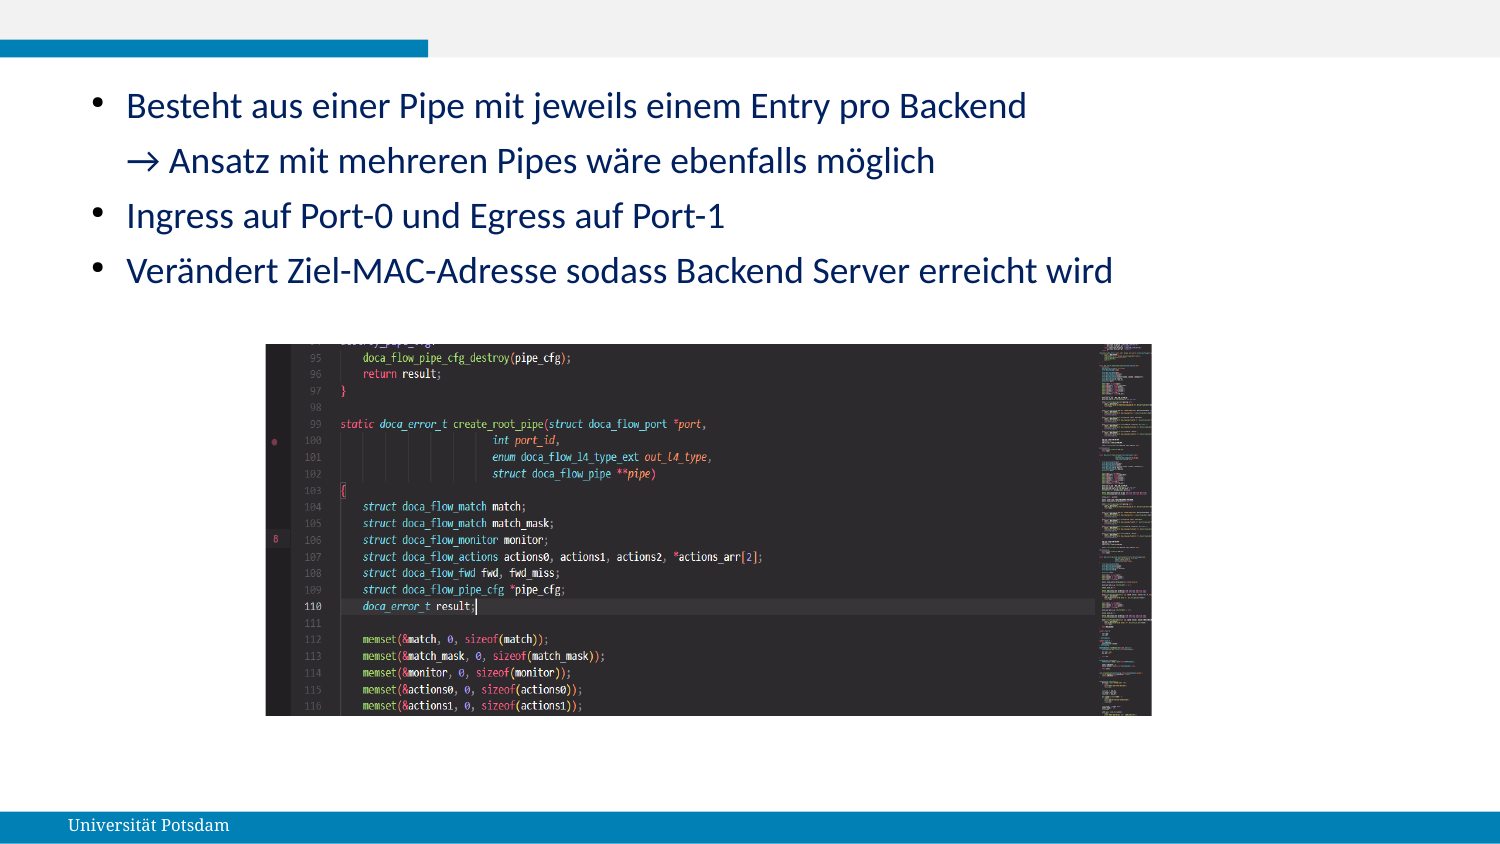

Besteht aus einer Pipe mit jeweils einem Entry pro Backend
→ Ansatz mit mehreren Pipes wäre ebenfalls möglich
Ingress auf Port-0 und Egress auf Port-1
Verändert Ziel-MAC-Adresse sodass Backend Server erreicht wird